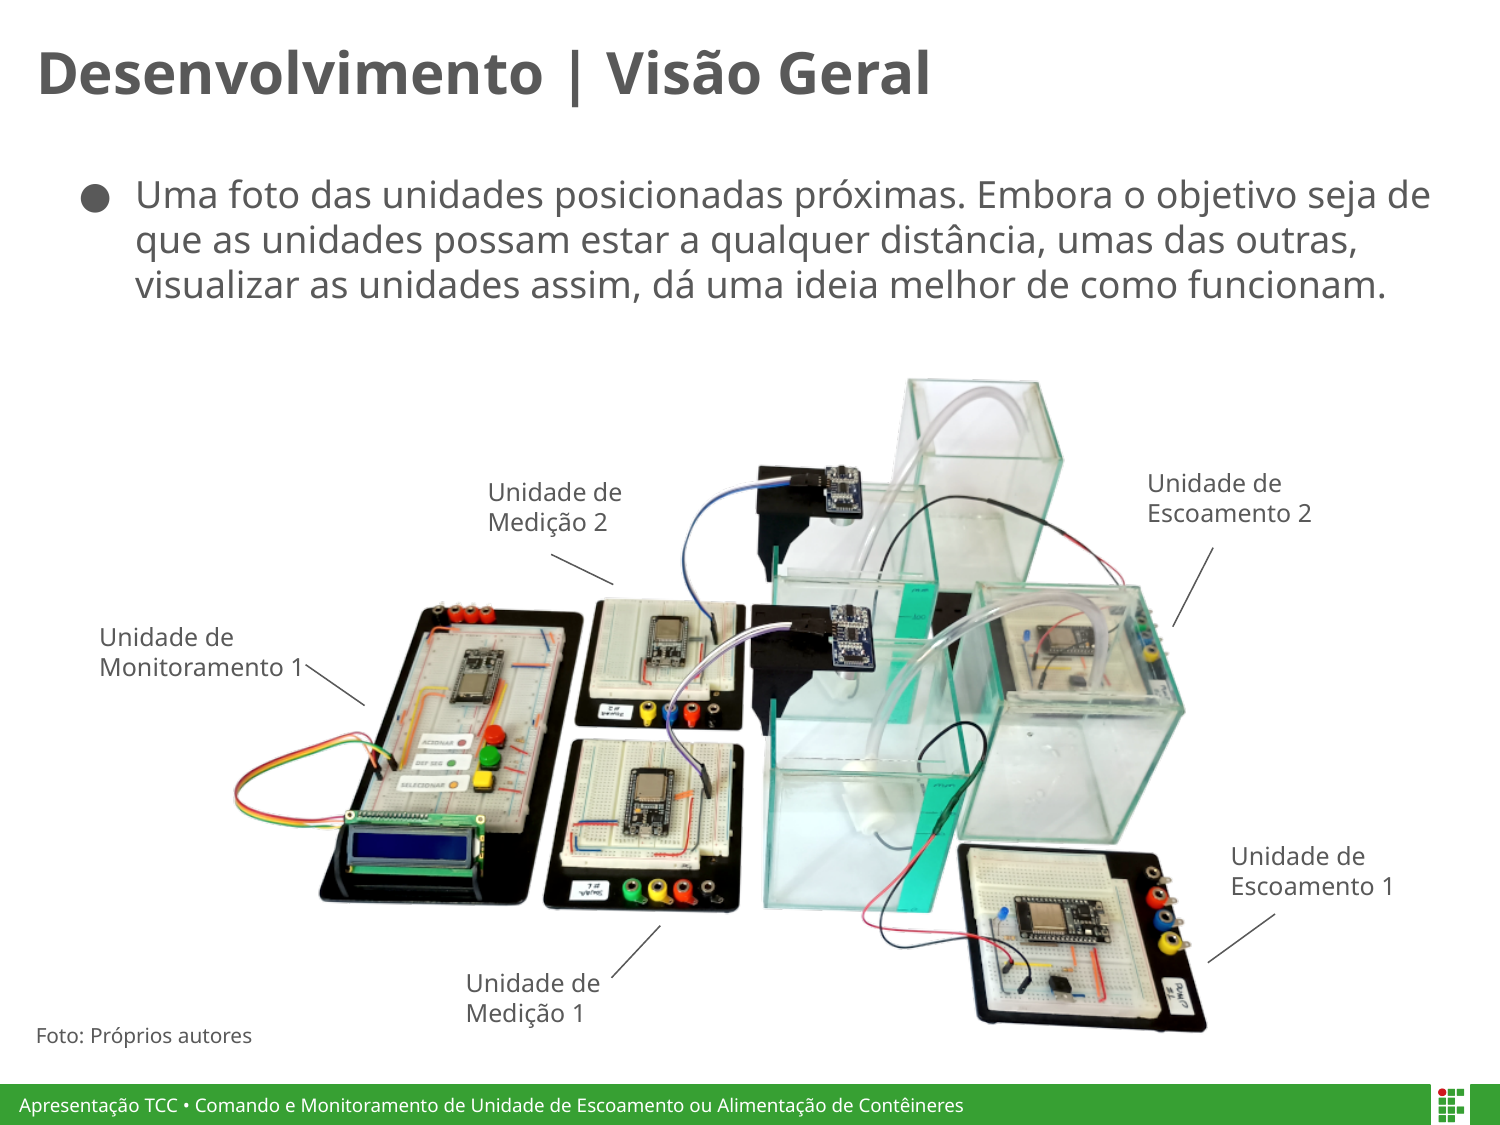

Desenvolvimento | Visão Geral
Uma foto das unidades posicionadas próximas. Embora o objetivo seja de que as unidades possam estar a qualquer distância, umas das outras, visualizar as unidades assim, dá uma ideia melhor de como funcionam.
Unidade de Escoamento 2
Unidade de Medição 2
Unidade de Monitoramento 1
Unidade de Escoamento 1
Unidade de Medição 1
Foto: Próprios autores
Apresentação TCC • Comando e Monitoramento de Unidade de Escoamento ou Alimentação de Contêineres